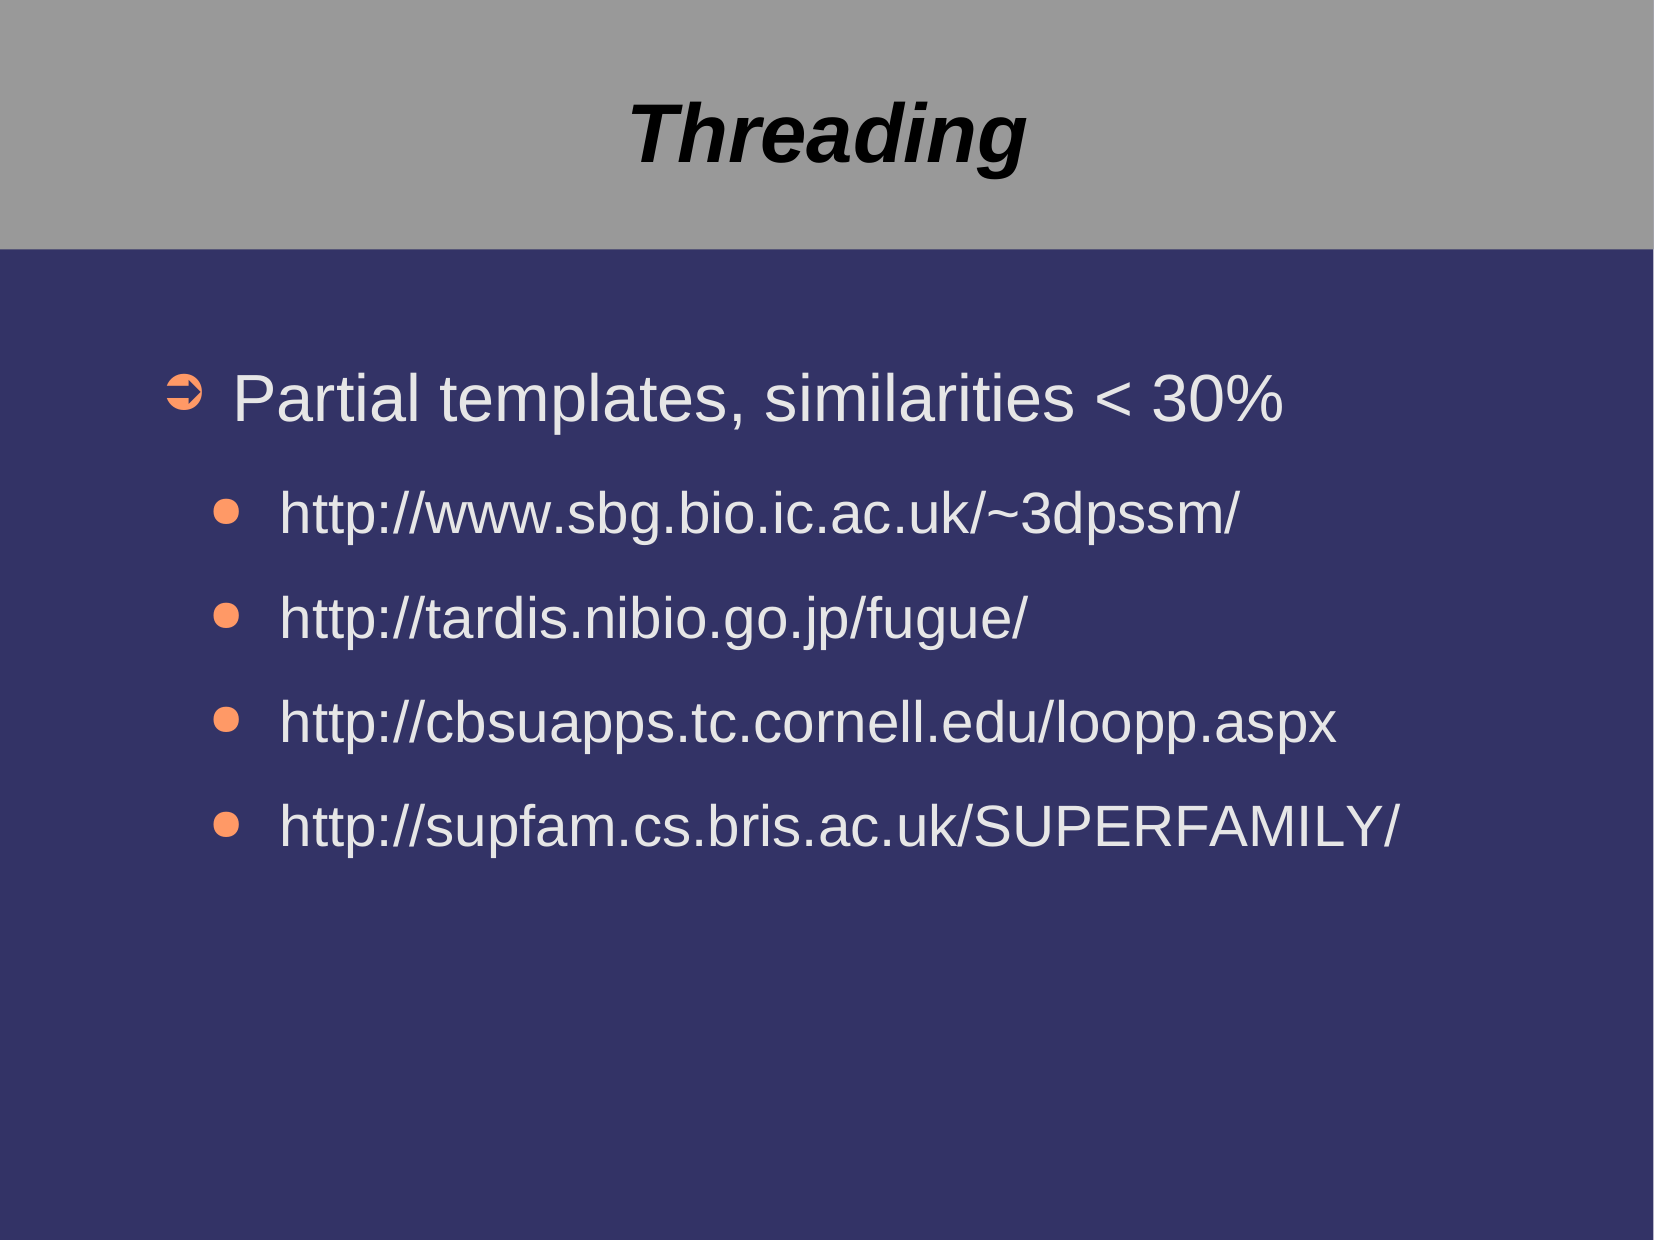

# Threading
Partial templates, similarities < 30%
http://www.sbg.bio.ic.ac.uk/~3dpssm/
http://tardis.nibio.go.jp/fugue/
http://cbsuapps.tc.cornell.edu/loopp.aspx
http://supfam.cs.bris.ac.uk/SUPERFAMILY/